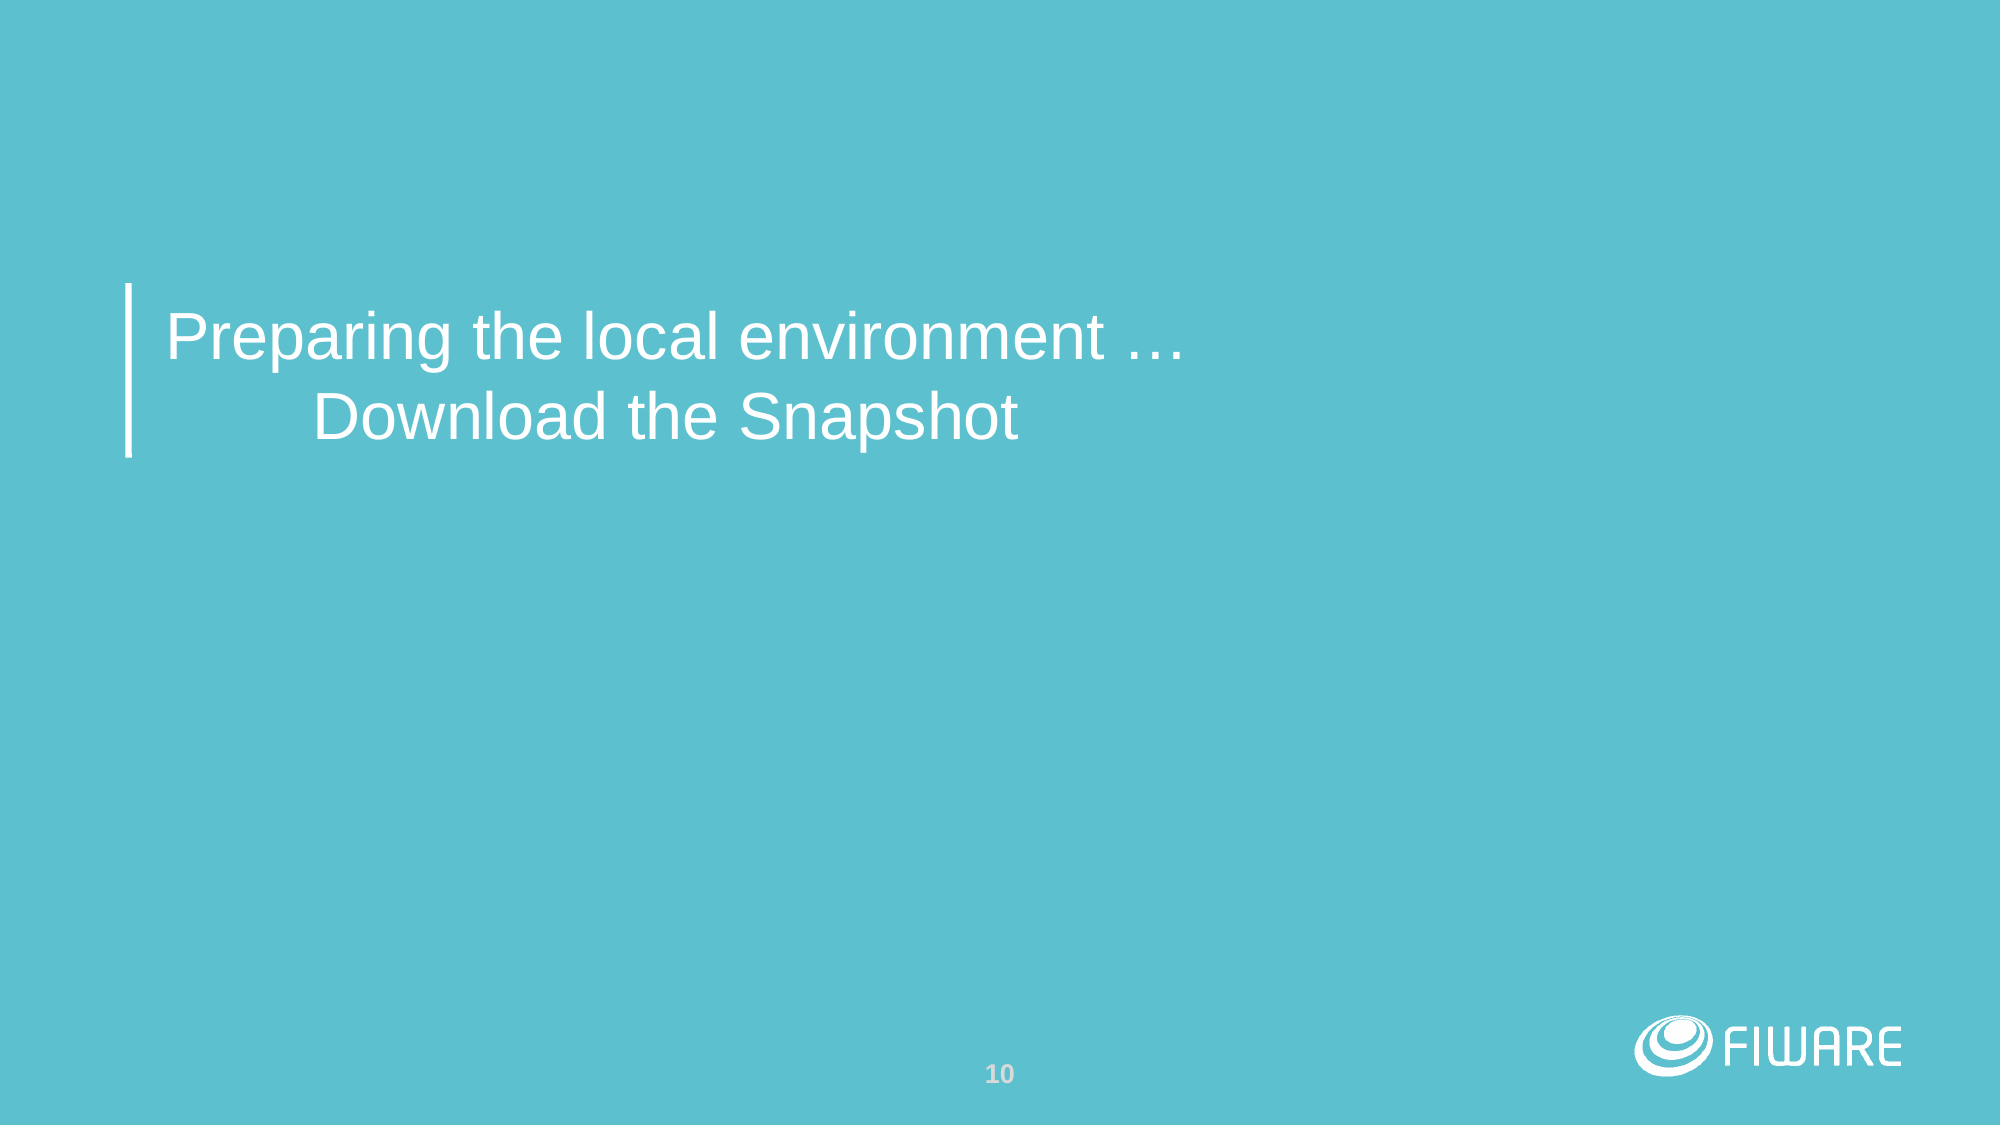

# Preparing the local environment … Download the Snapshot